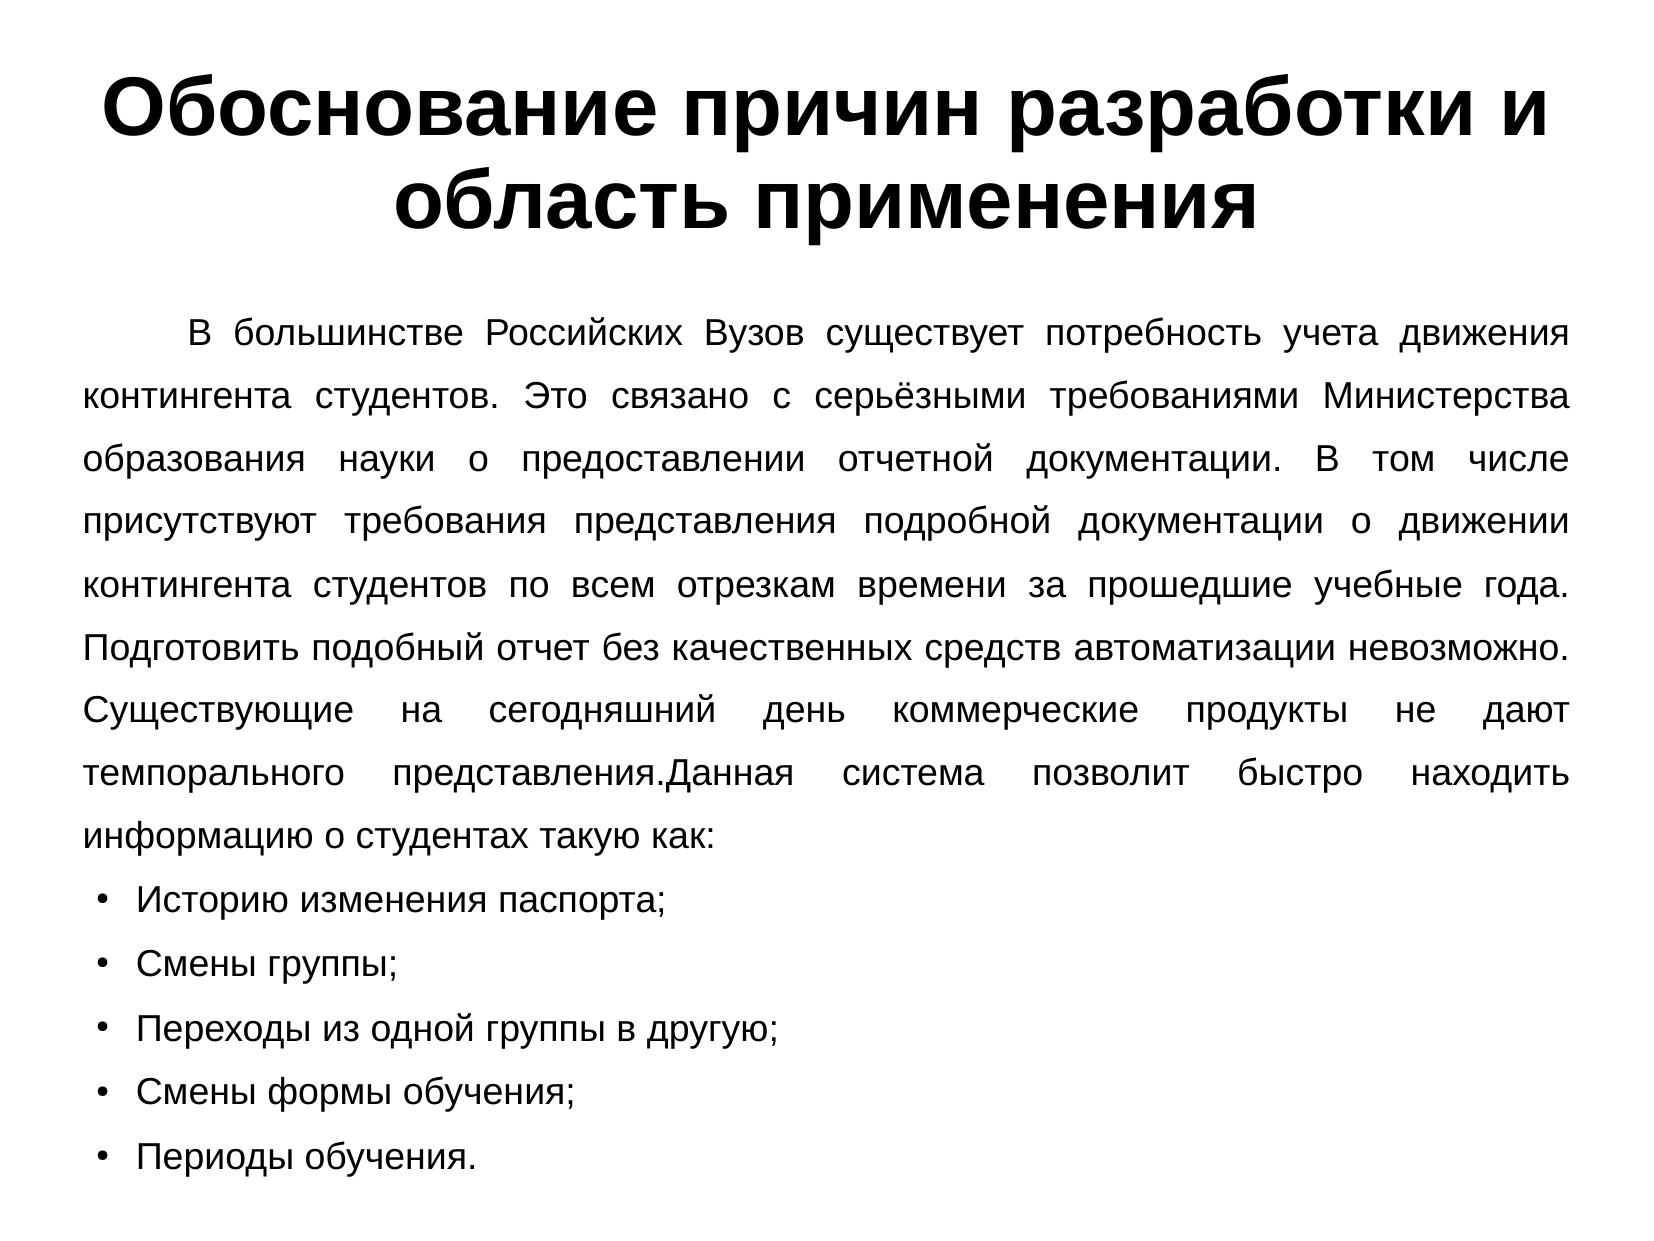

# Обоснование причин разработки и область применения
 В большинстве Российских Вузов существует потребность учета движения контингента студентов. Это связано с серьёзными требованиями Министерства образования науки о предоставлении отчетной документации. В том числе присутствуют требования представления подробной документации о движении контингента студентов по всем отрезкам времени за прошедшие учебные года. Подготовить подобный отчет без качественных средств автоматизации невозможно. Существующие на сегодняшний день коммерческие продукты не дают темпорального представления.Данная система позволит быстро находить информацию о студентах такую как:
Историю изменения паспорта;
Смены группы;
Переходы из одной группы в другую;
Смены формы обучения;
Периоды обучения.